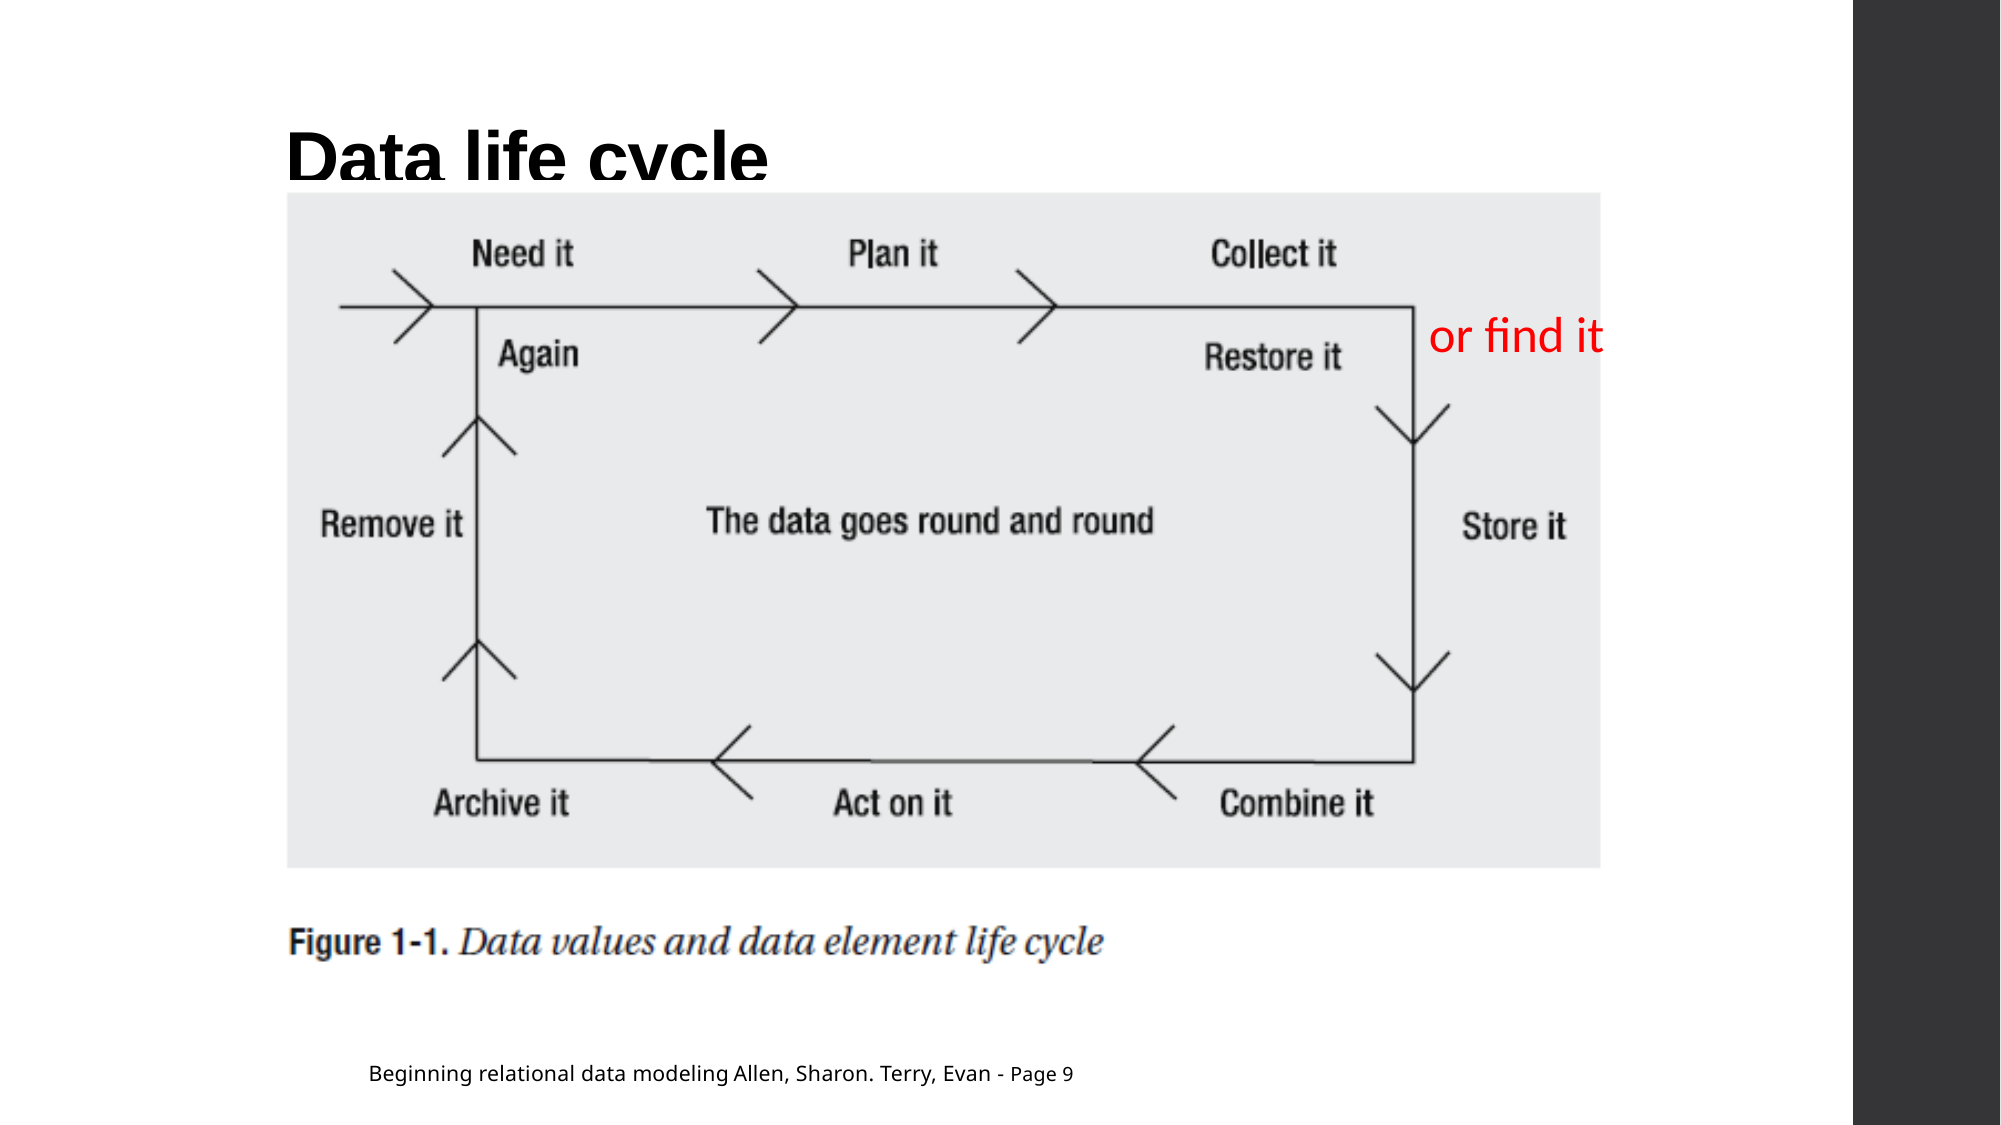

# Data life cycle
or find it
Beginning relational data modeling Allen, Sharon. Terry, Evan - Page 9